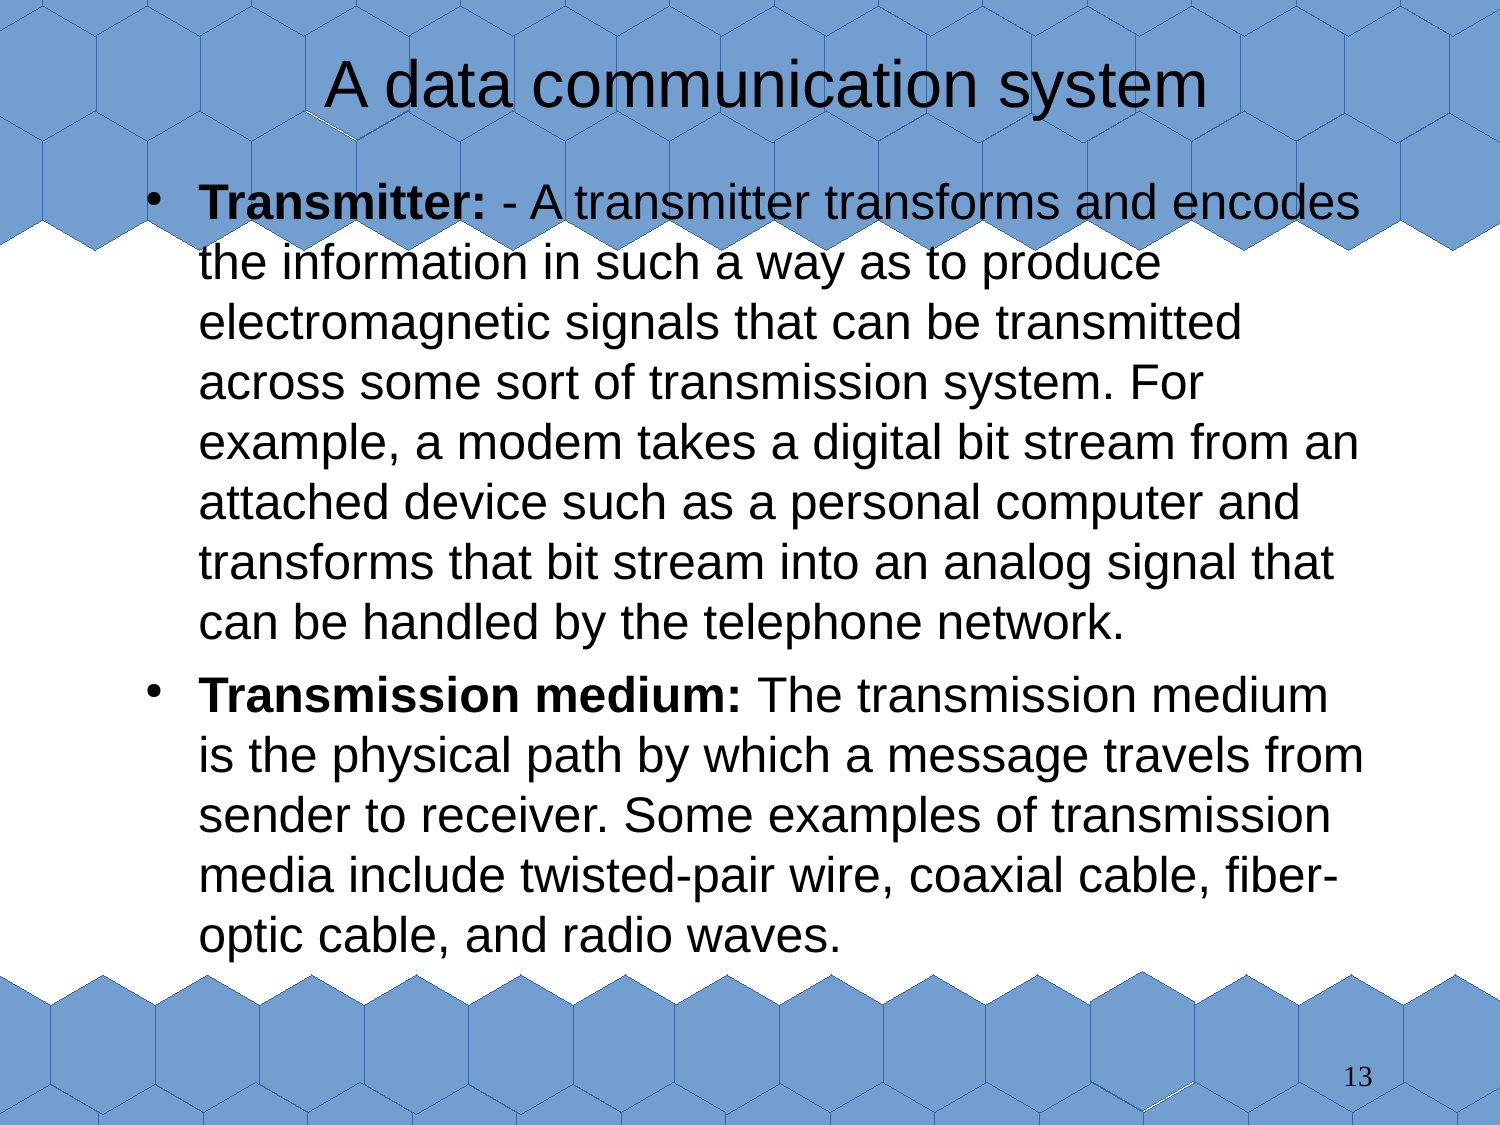

# A data communication system
Transmitter: - A transmitter transforms and encodes the information in such a way as to produce electromagnetic signals that can be transmitted across some sort of transmission system. For example, a modem takes a digital bit stream from an attached device such as a personal computer and transforms that bit stream into an analog signal that can be handled by the telephone network.
Transmission medium: The transmission medium is the physical path by which a message travels from sender to receiver. Some examples of transmission media include twisted-pair wire, coaxial cable, fiber-optic cable, and radio waves.